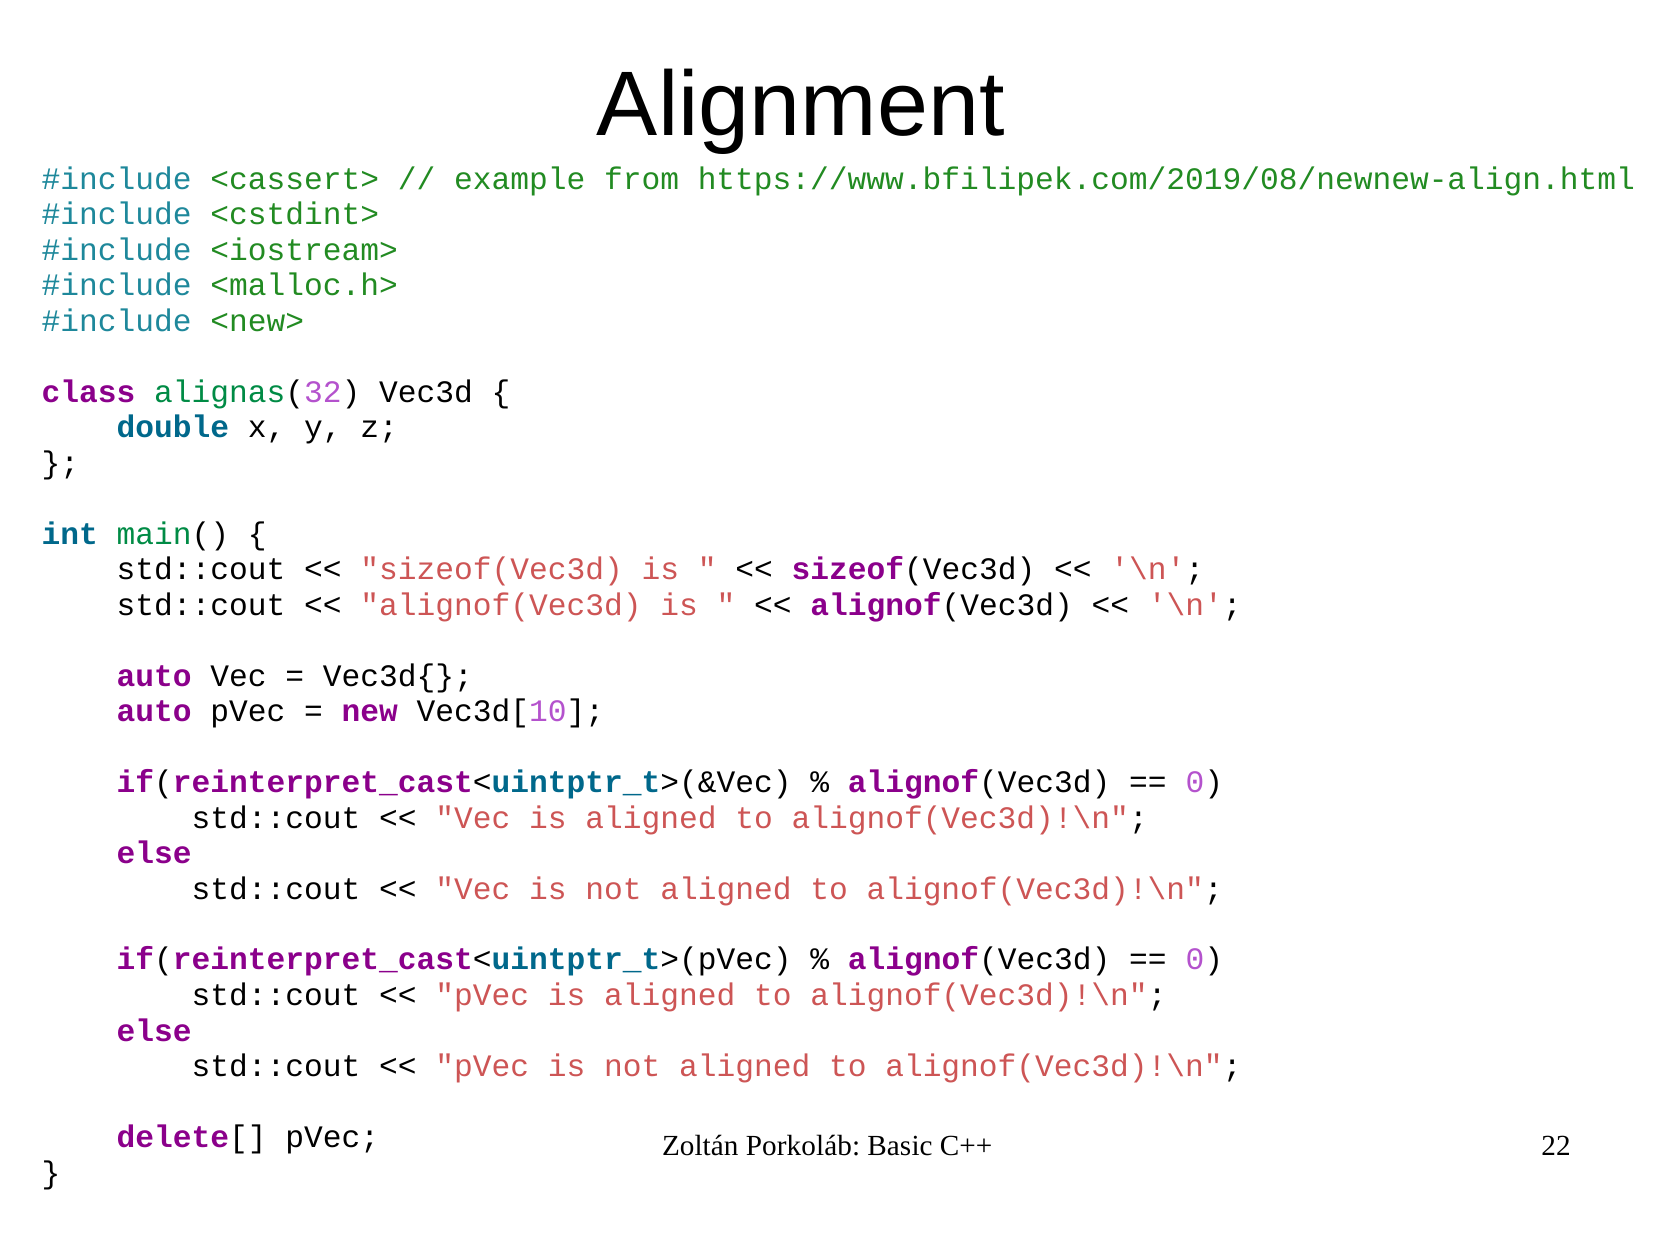

# Alignment
#include <cassert> // example from https://www.bfilipek.com/2019/08/newnew-align.html
#include <cstdint>
#include <iostream>
#include <malloc.h>
#include <new>
class alignas(32) Vec3d {
 double x, y, z;
};
int main() {
 std::cout << "sizeof(Vec3d) is " << sizeof(Vec3d) << '\n';
 std::cout << "alignof(Vec3d) is " << alignof(Vec3d) << '\n';
 auto Vec = Vec3d{};
 auto pVec = new Vec3d[10];
 if(reinterpret_cast<uintptr_t>(&Vec) % alignof(Vec3d) == 0)
 std::cout << "Vec is aligned to alignof(Vec3d)!\n";
 else
 std::cout << "Vec is not aligned to alignof(Vec3d)!\n";
 if(reinterpret_cast<uintptr_t>(pVec) % alignof(Vec3d) == 0)
 std::cout << "pVec is aligned to alignof(Vec3d)!\n";
 else
 std::cout << "pVec is not aligned to alignof(Vec3d)!\n";
 delete[] pVec;
}
Zoltán Porkoláb: Basic C++
22